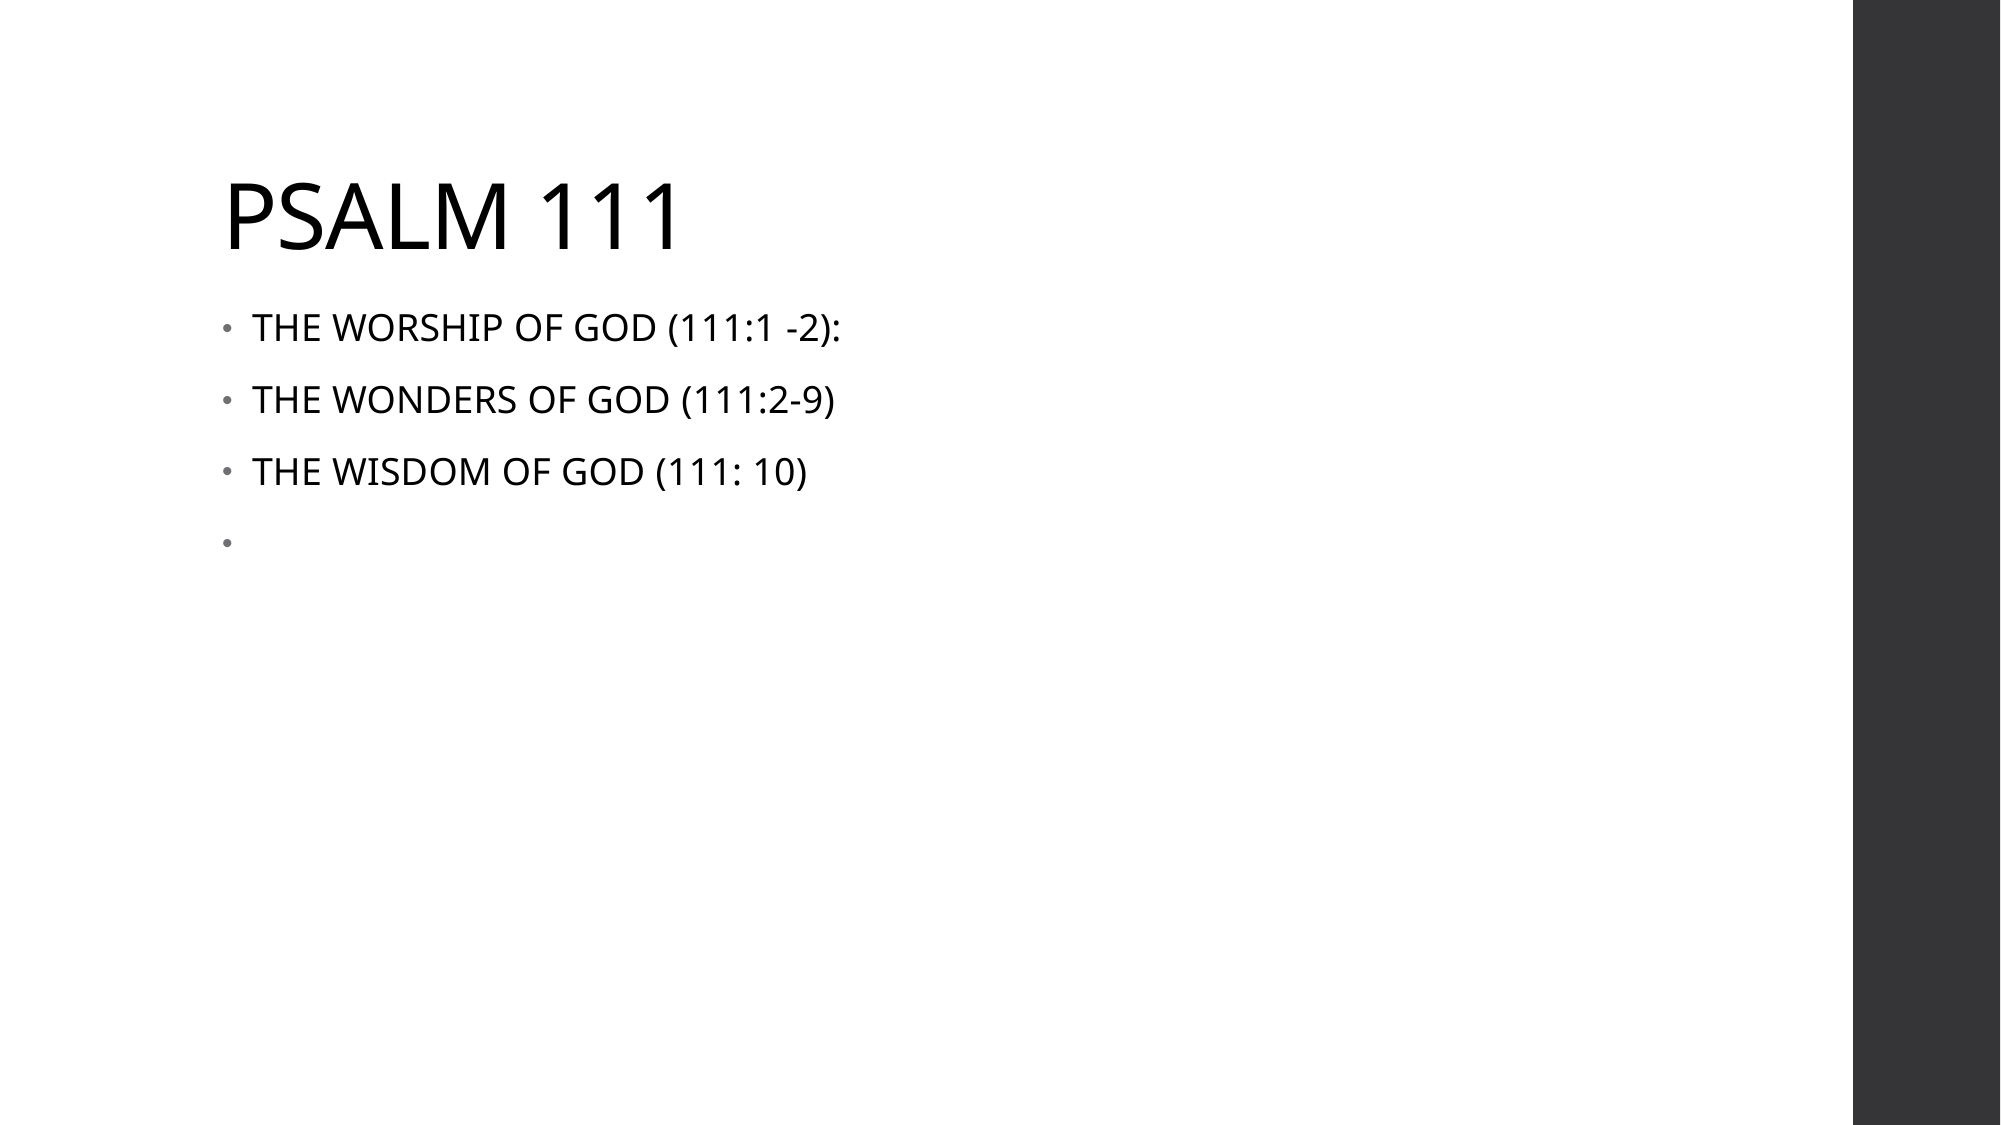

# PSALM 111
THE WORSHIP OF GOD (111:1 -2):
THE WONDERS OF GOD (111:2-9)
THE WISDOM OF GOD (111: 10)